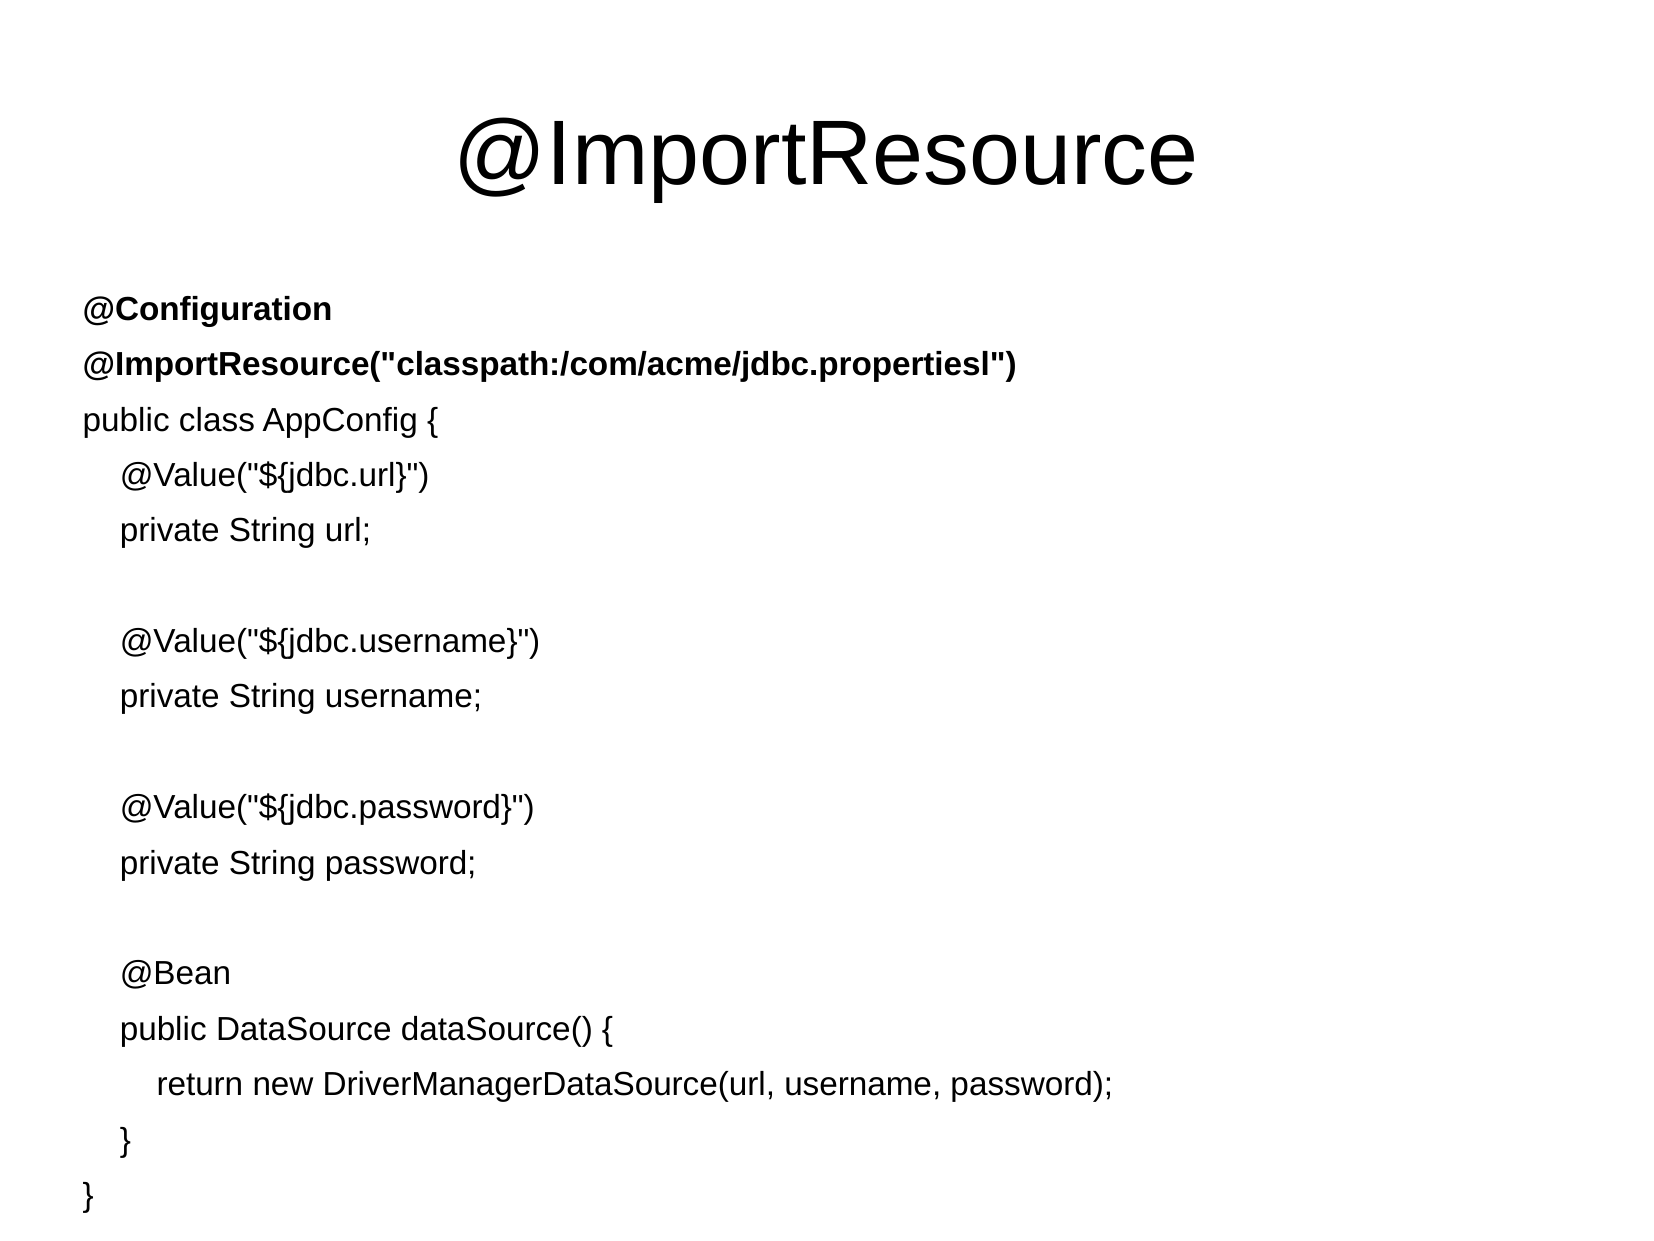

# @ImportResource
@Configuration
@ImportResource("classpath:/com/acme/jdbc.propertiesl")
public class AppConfig {
 @Value("${jdbc.url}")
 private String url;
 @Value("${jdbc.username}")
 private String username;
 @Value("${jdbc.password}")
 private String password;
 @Bean
 public DataSource dataSource() {
 return new DriverManagerDataSource(url, username, password);
 }
}